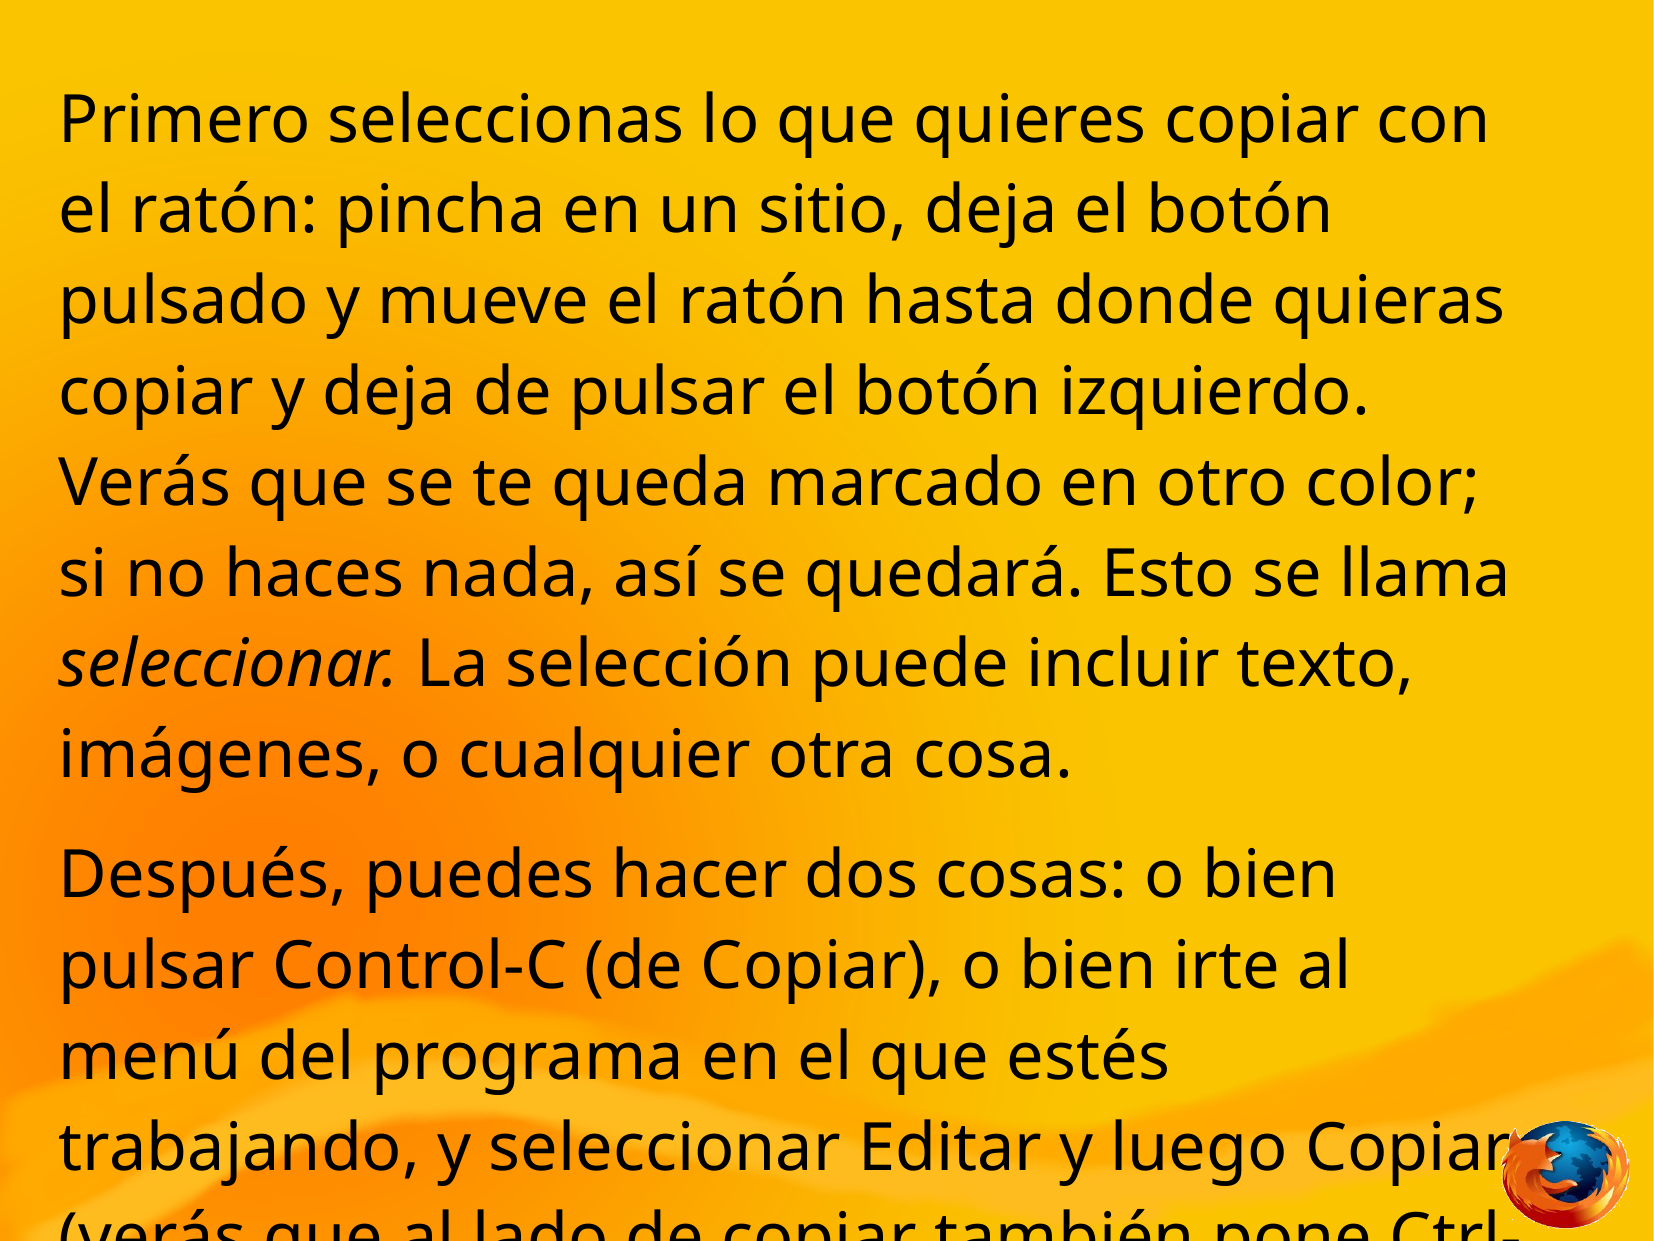

# Primero seleccionas lo que quieres copiar con el ratón: pincha en un sitio, deja el botón pulsado y mueve el ratón hasta donde quieras copiar y deja de pulsar el botón izquierdo. Verás que se te queda marcado en otro color; si no haces nada, así se quedará. Esto se llama seleccionar. La selección puede incluir texto, imágenes, o cualquier otra cosa.
Después, puedes hacer dos cosas: o bien pulsar Control-C (de Copiar), o bien irte al menú del programa en el que estés trabajando, y seleccionar Editar y luego Copiar (verás que al lado de copiar también pone Ctrl-C). Por cierto, también puedes usar la combinación Ctrl-Insert para copiar.